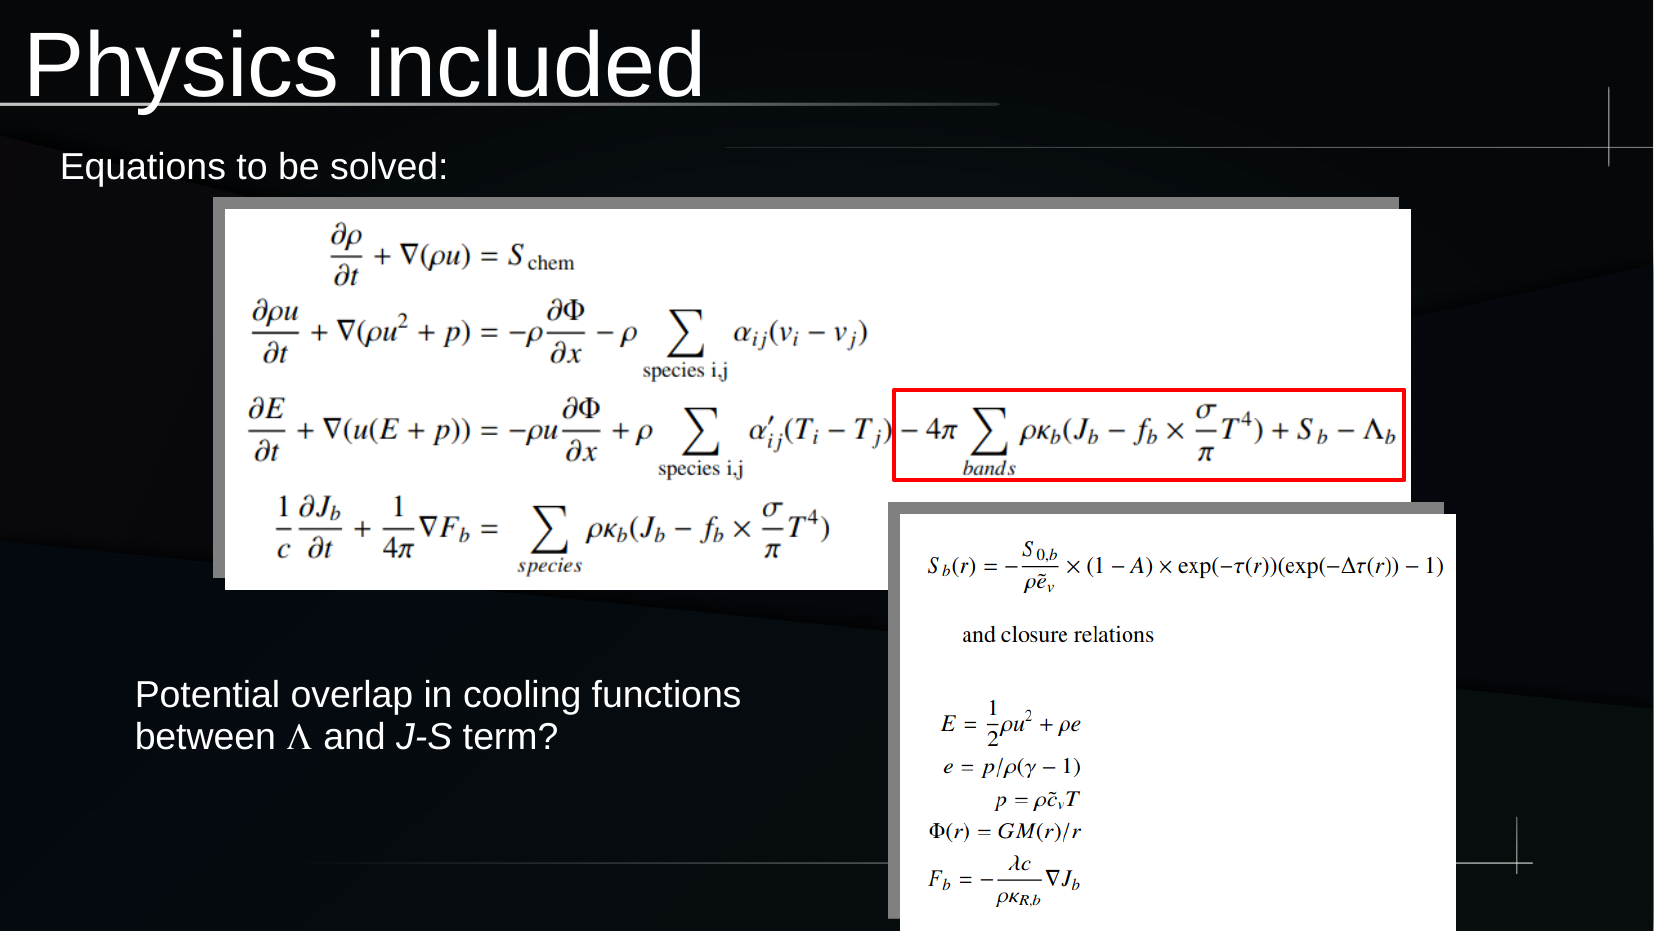

# Physics included
Equations to be solved:
Potential overlap in cooling functions between L and J-S term?